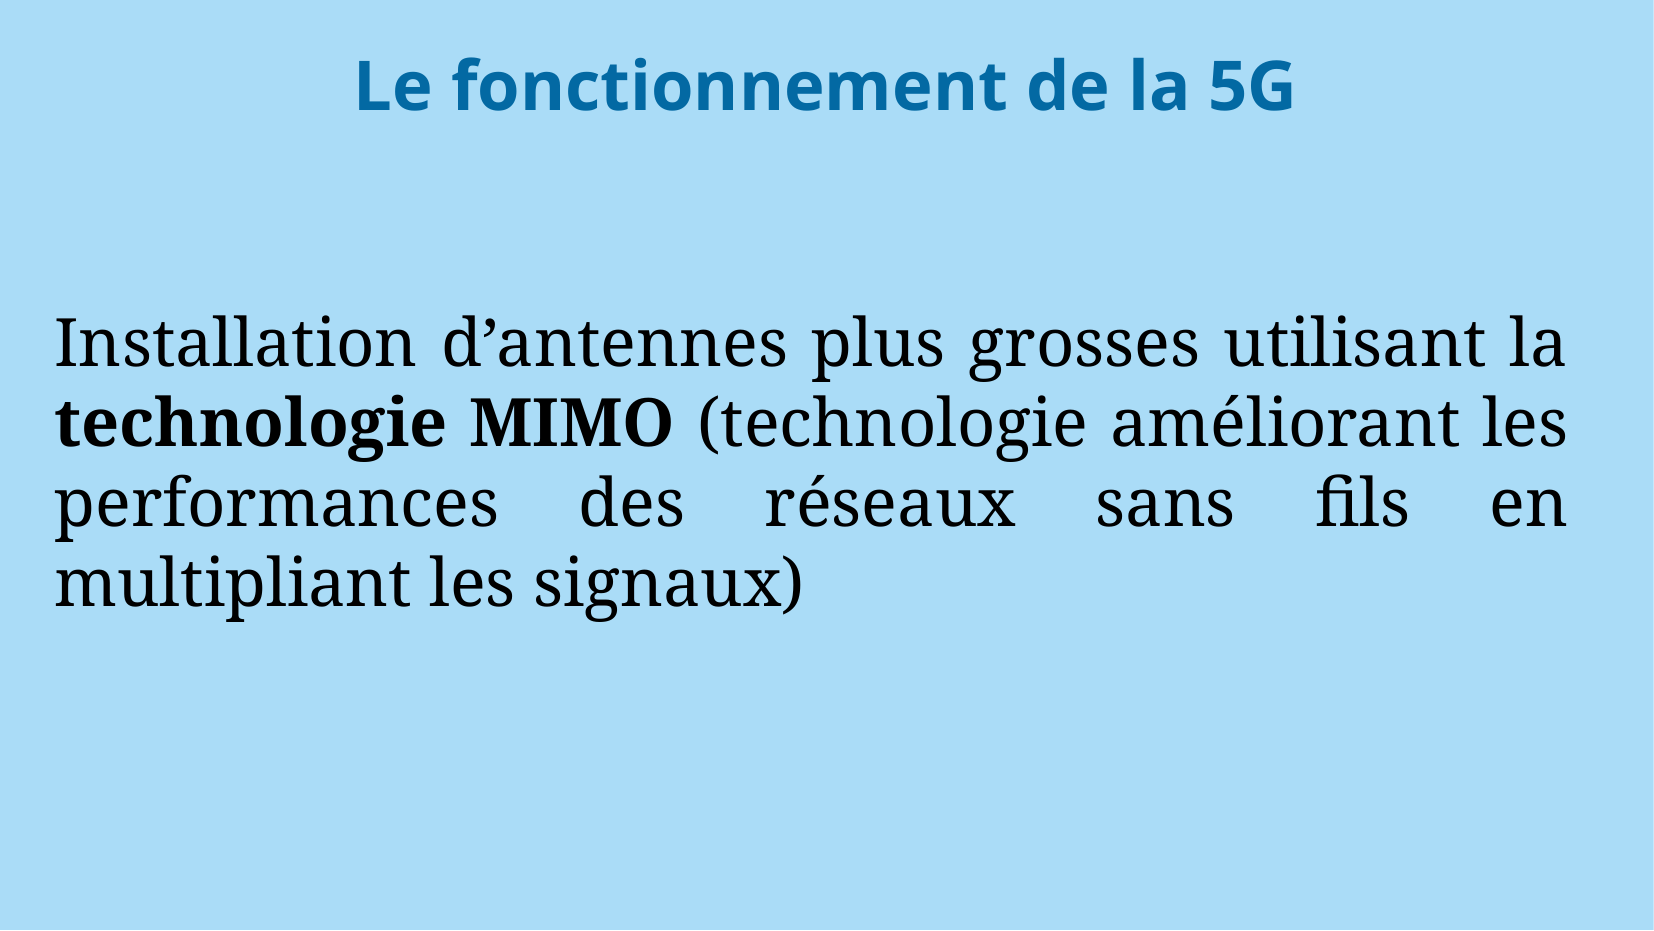

# Le fonctionnement de la 5G
Installation d’antennes plus grosses utilisant la technologie MIMO (technologie améliorant les performances des réseaux sans fils en multipliant les signaux)